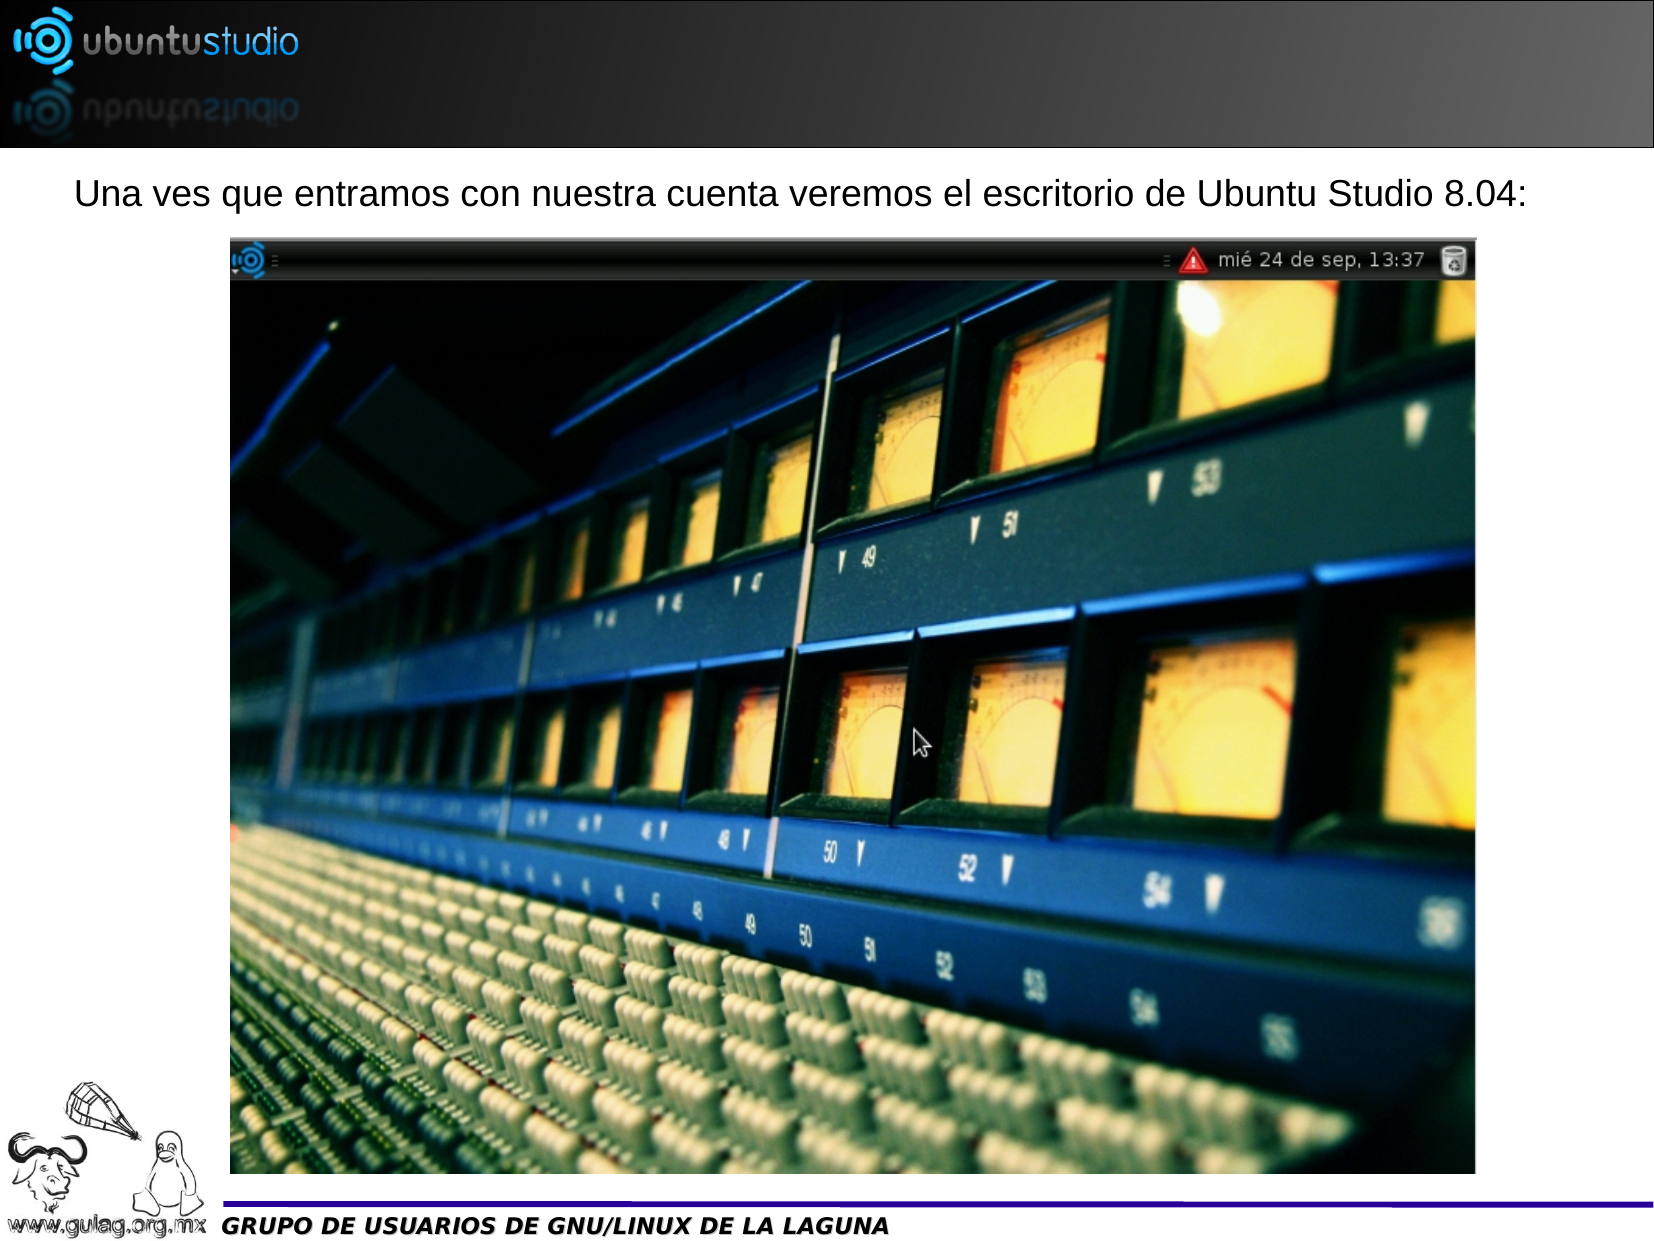

GRUPO DE USUARIOS DE GNU/LINUX DE LA LAGUNA
Una ves que entramos con nuestra cuenta veremos el escritorio de Ubuntu Studio 8.04: